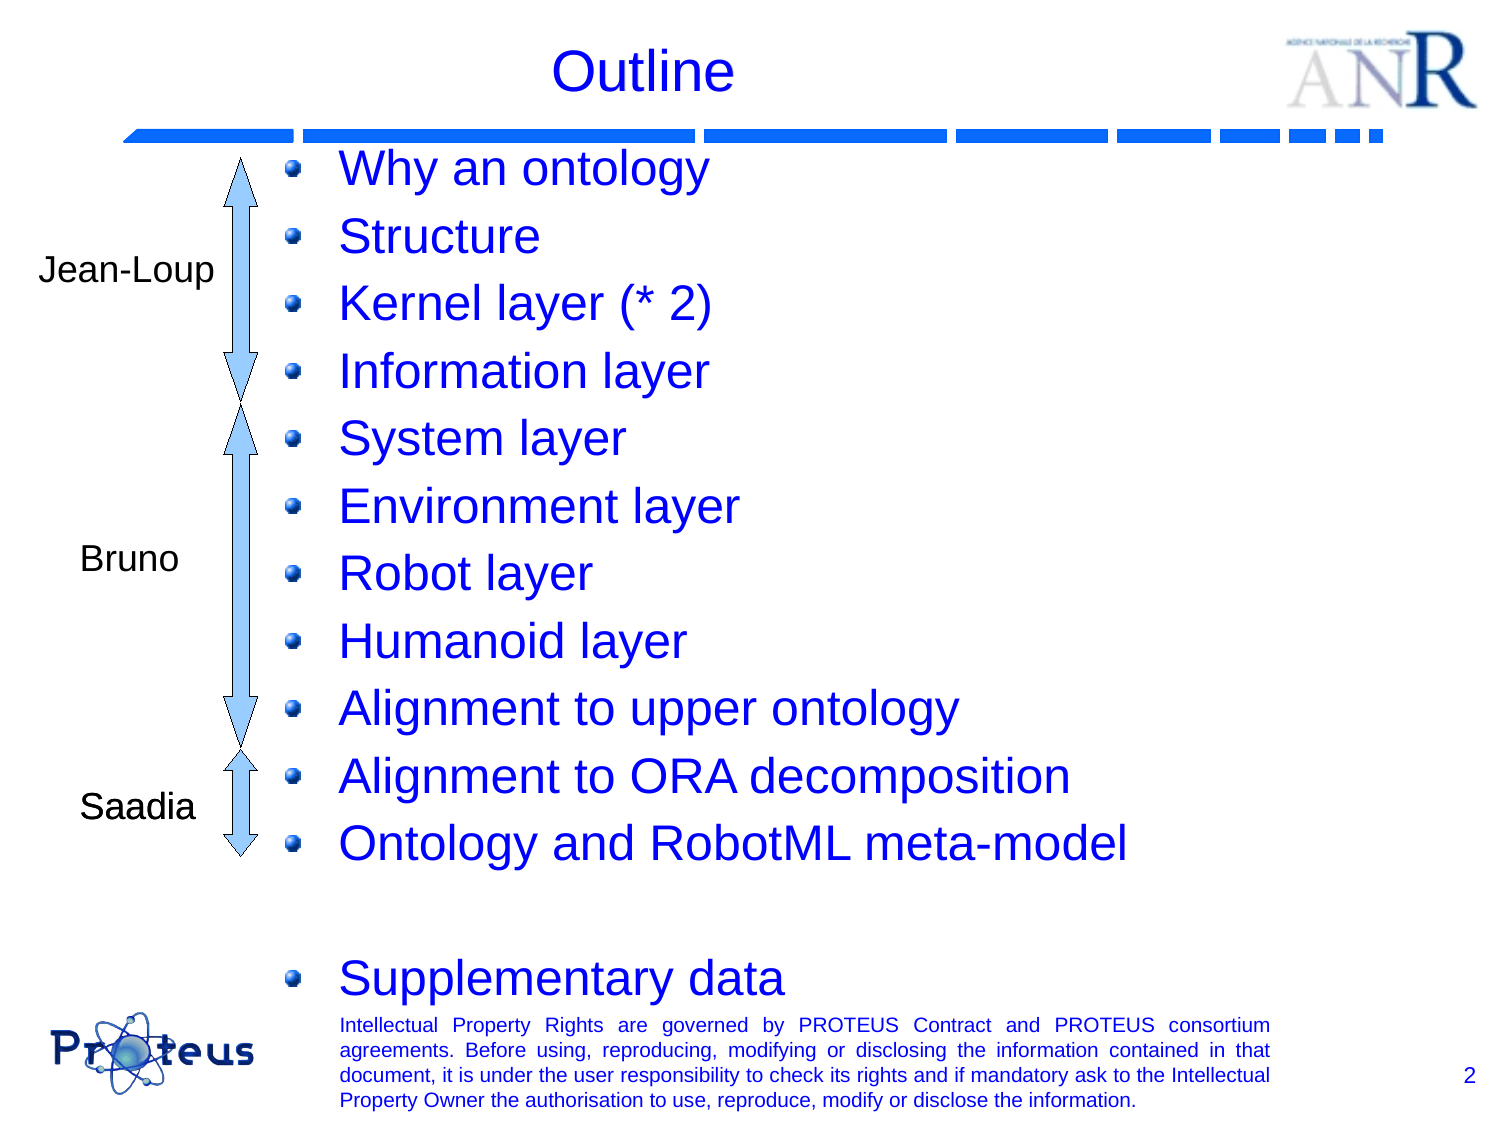

# Outline
Why an ontology
Structure
Kernel layer (* 2)
Information layer
System layer
Environment layer
Robot layer
Humanoid layer
Alignment to upper ontology
Alignment to ORA decomposition
Ontology and RobotML meta-model
Supplementary data
Jean-Loup
Bruno
Saadia
Saadia
2